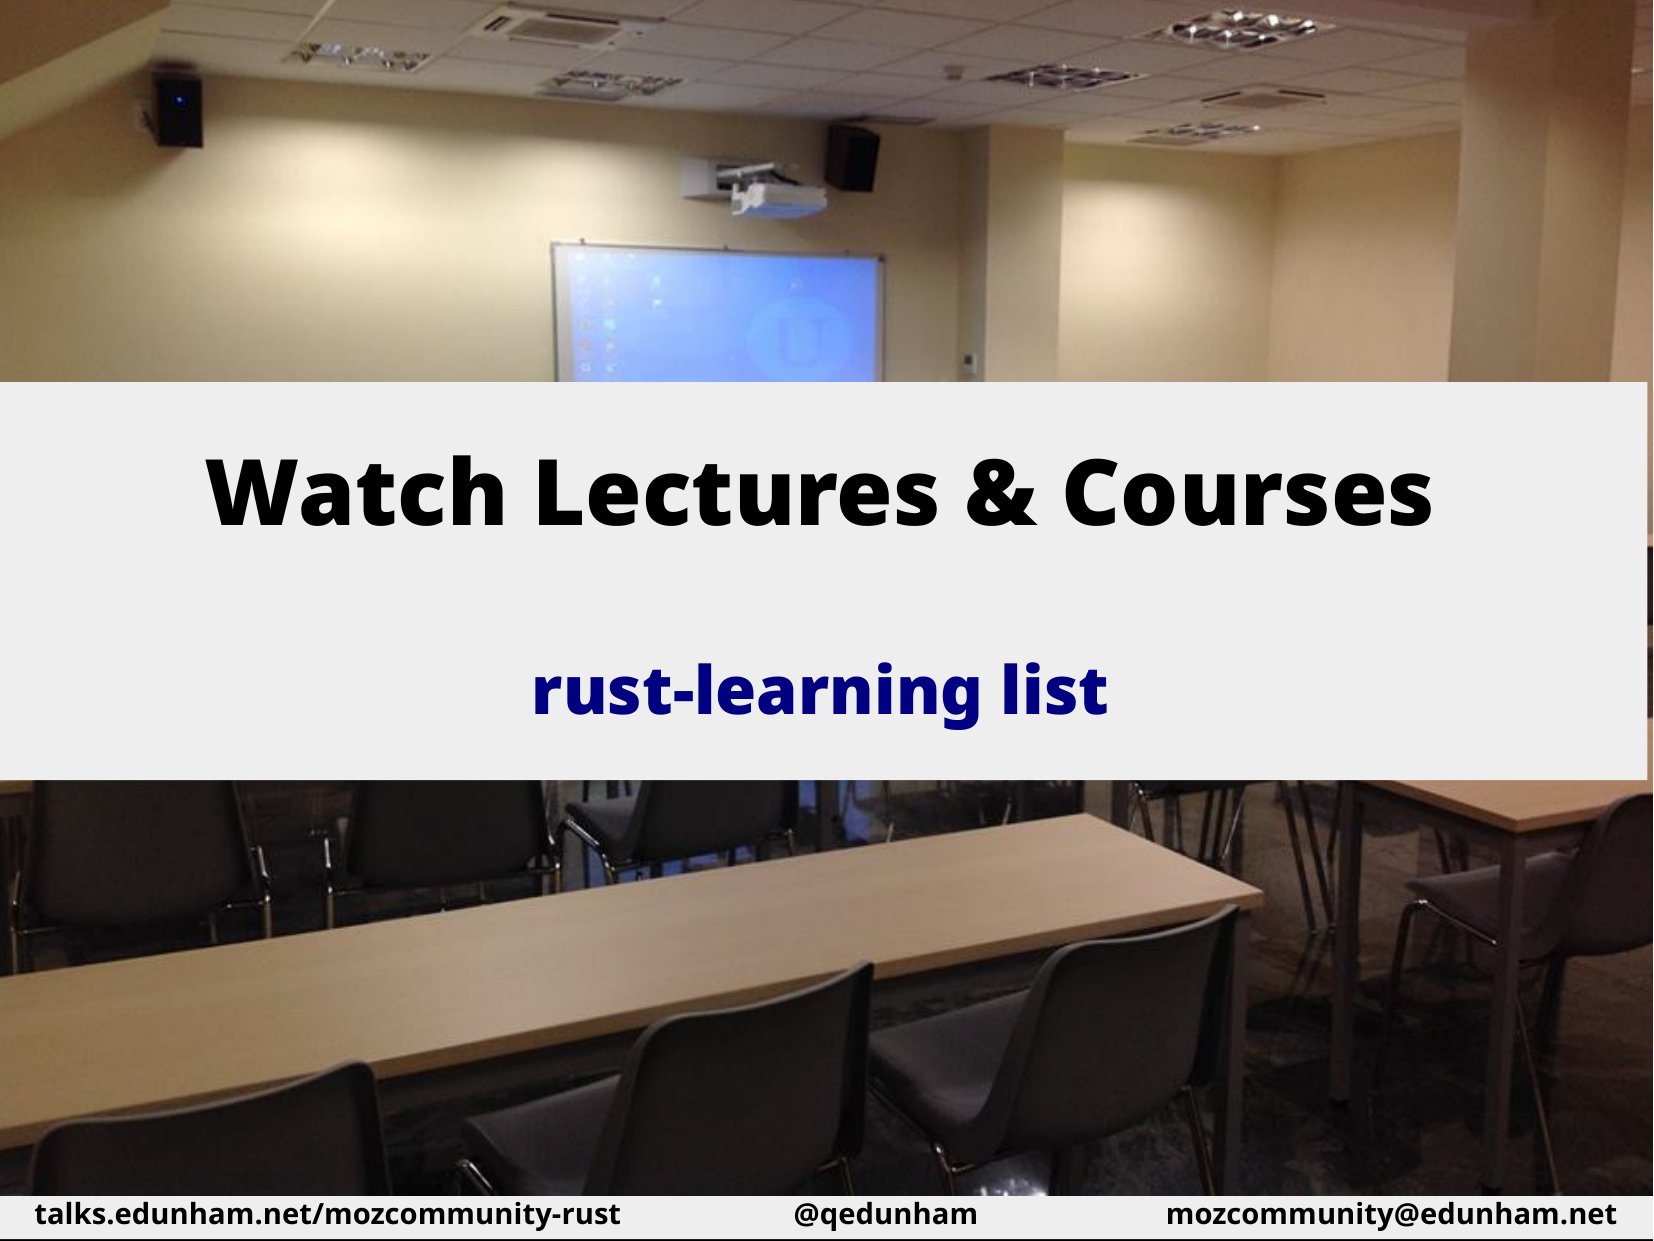

# Watch Lectures & Courses rust-learning list